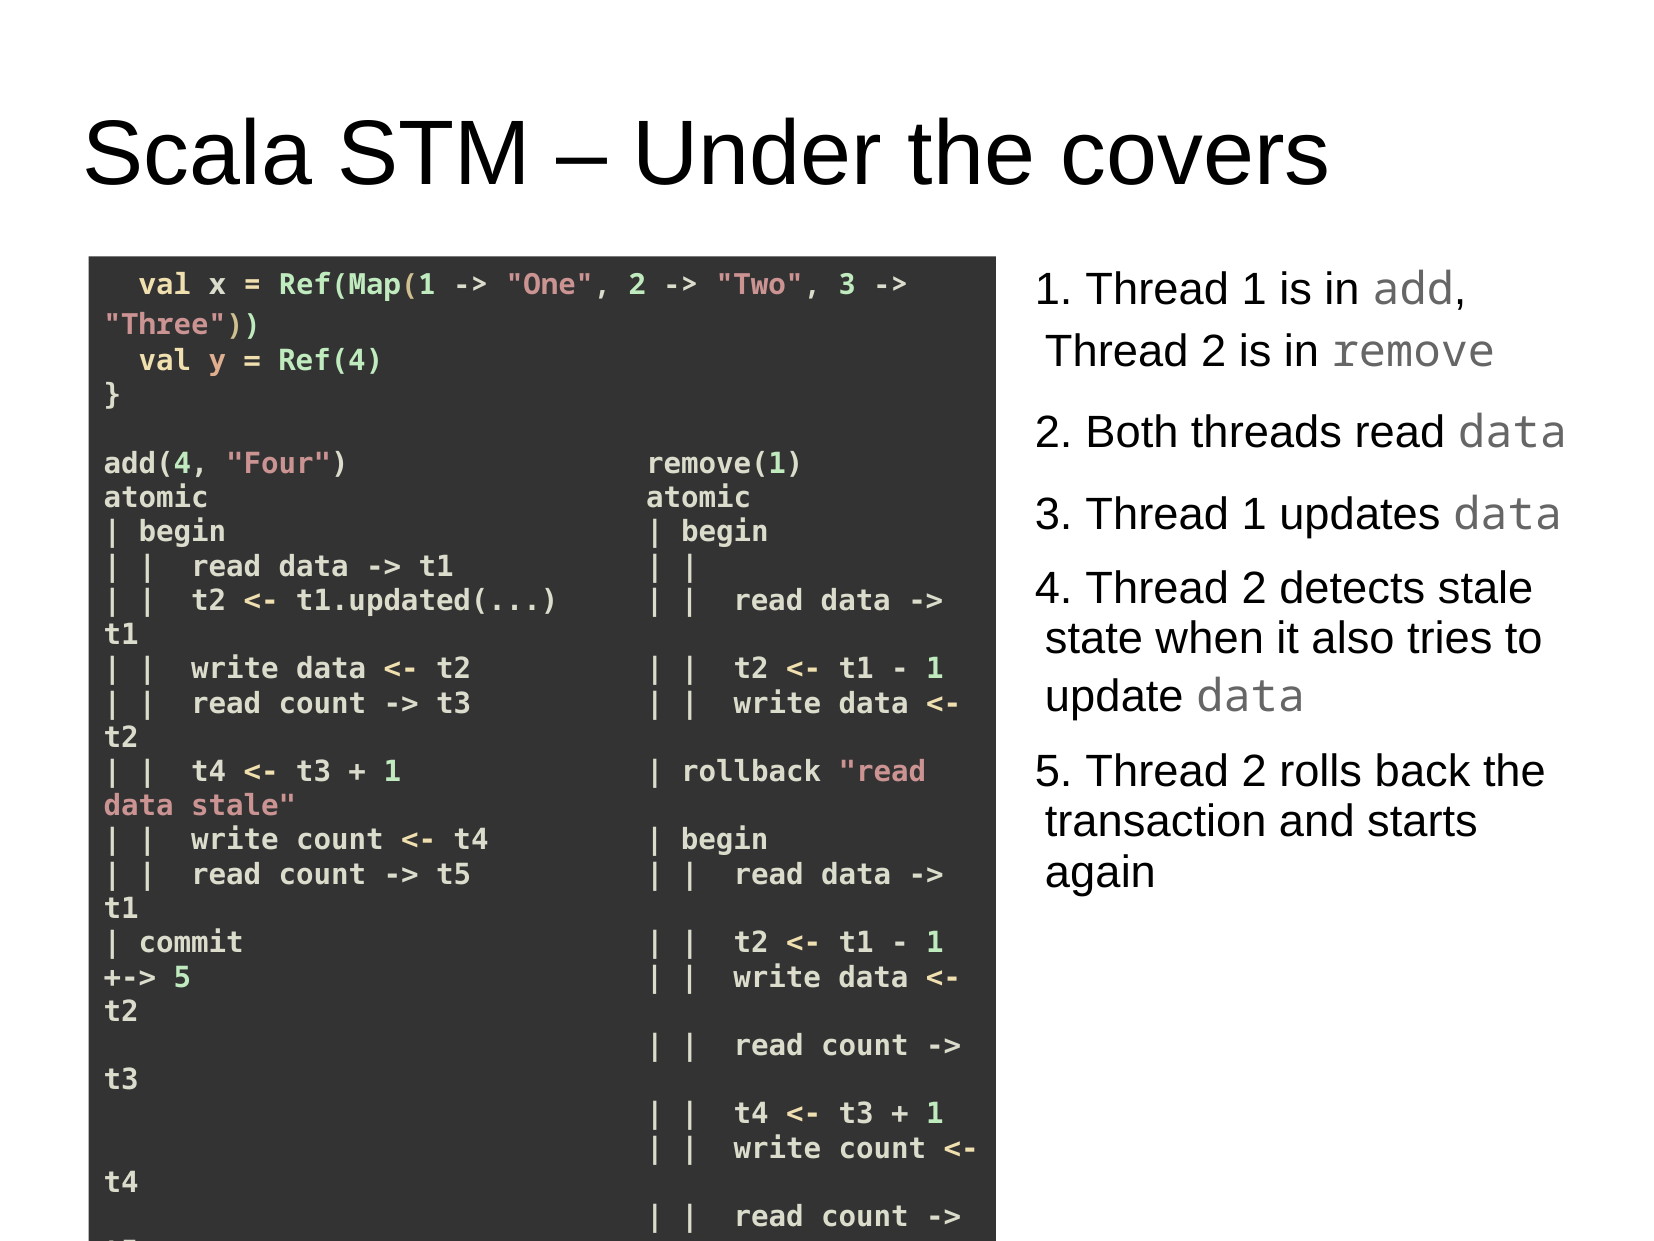

# Scala STM – Under the covers
 val x = Ref(Map(1 -> "One", 2 -> "Two", 3 -> "Three"))
 val y = Ref(4)
}
add(4, "Four") remove(1)
atomic atomic
| begin | begin
| | read data -> t1 | |
| | t2 <- t1.updated(...) | | read data -> t1
| | write data <- t2 | | t2 <- t1 - 1
| | read count -> t3 | | write data <- t2
| | t4 <- t3 + 1 | rollback "read data stale"
| | write count <- t4 | begin
| | read count -> t5 | | read data -> t1
| commit | | t2 <- t1 - 1
+-> 5 | | write data <- t2
 | | read count -> t3
 | | t4 <- t3 + 1
 | | write count <- t4
 | | read count -> t5
 | commit
 +-> 6
 Thread 1 is in add, Thread 2 is in remove
 Both threads read data
 Thread 1 updates data
 Thread 2 detects stale state when it also tries to update data
 Thread 2 rolls back the transaction and starts again